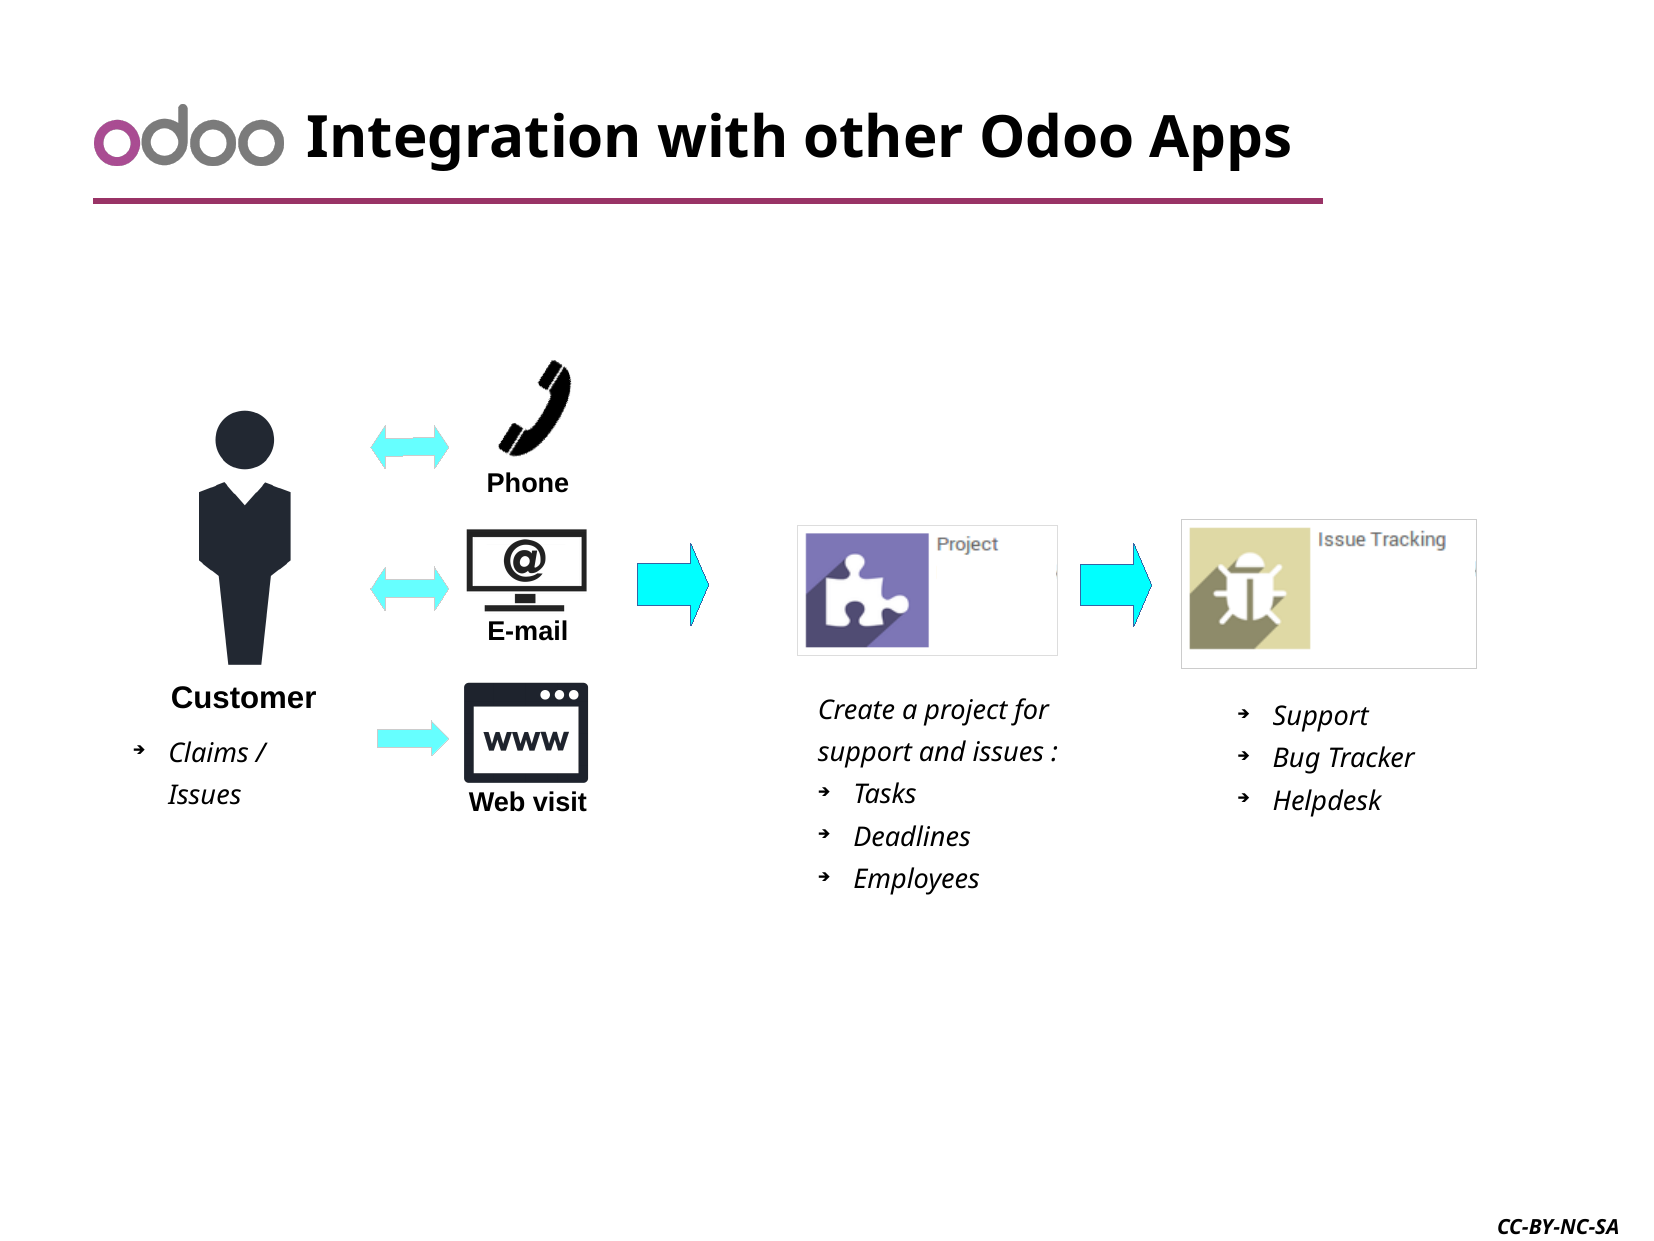

# Integration with other Odoo Apps
Phone
E-mail
Customer
Create a project for support and issues :
Tasks
Deadlines
Employees
Support
Bug Tracker
Helpdesk
Claims / Issues
Web visit
CC-BY-NC-SA